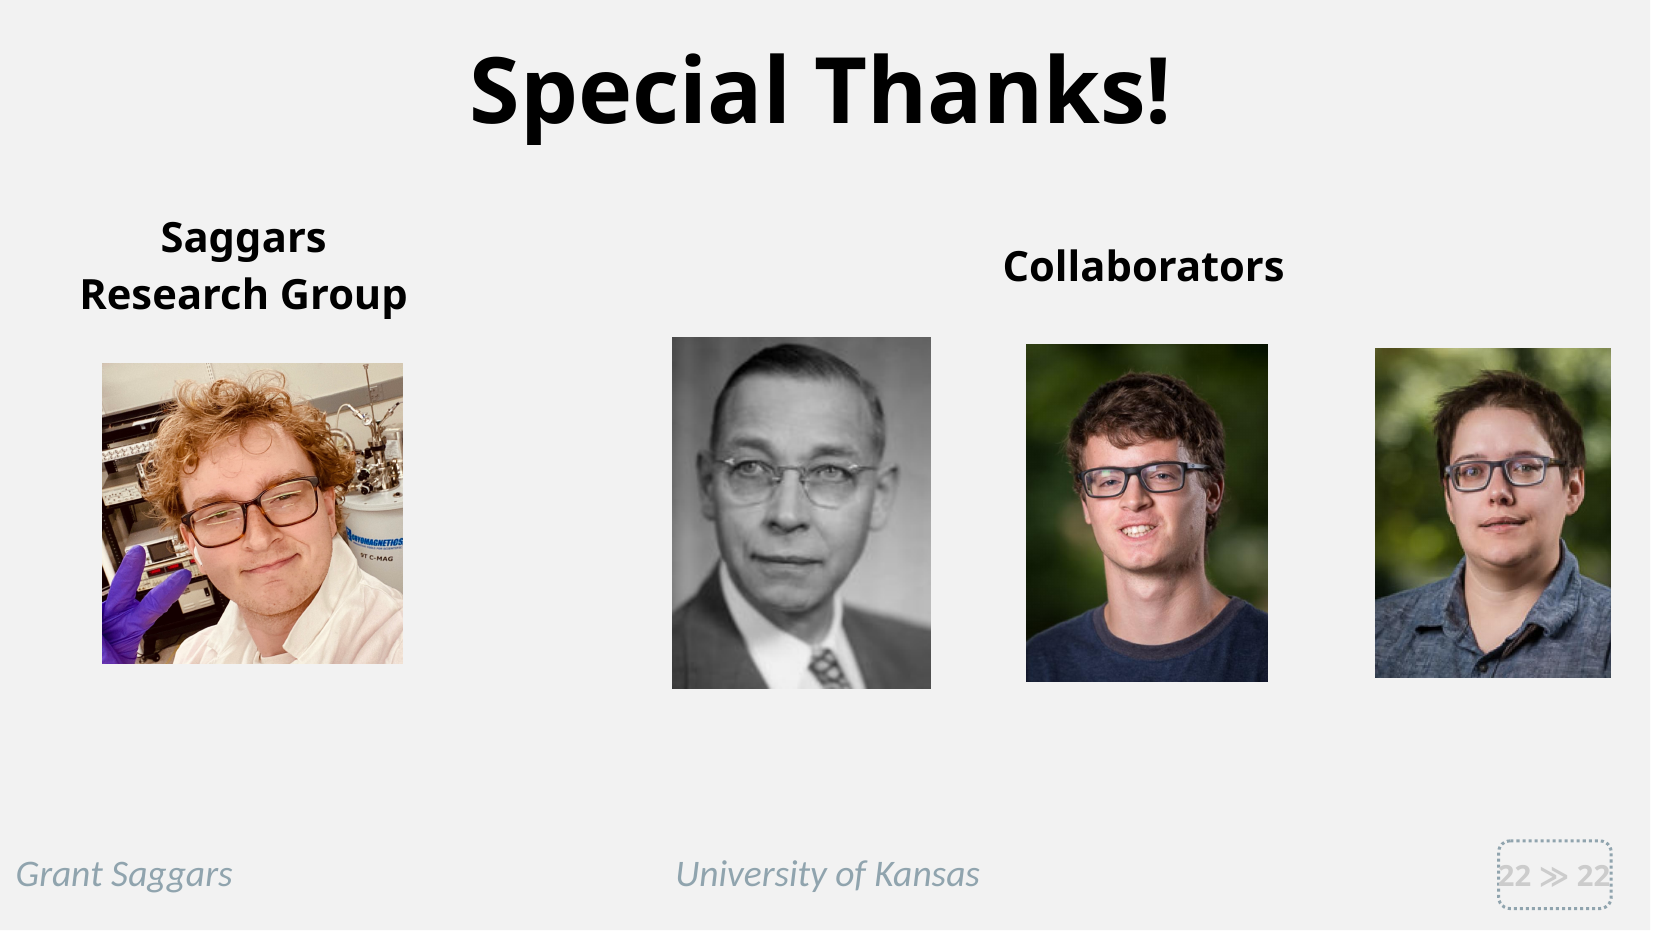

# Special Thanks!
Saggars Research Group
Collaborators